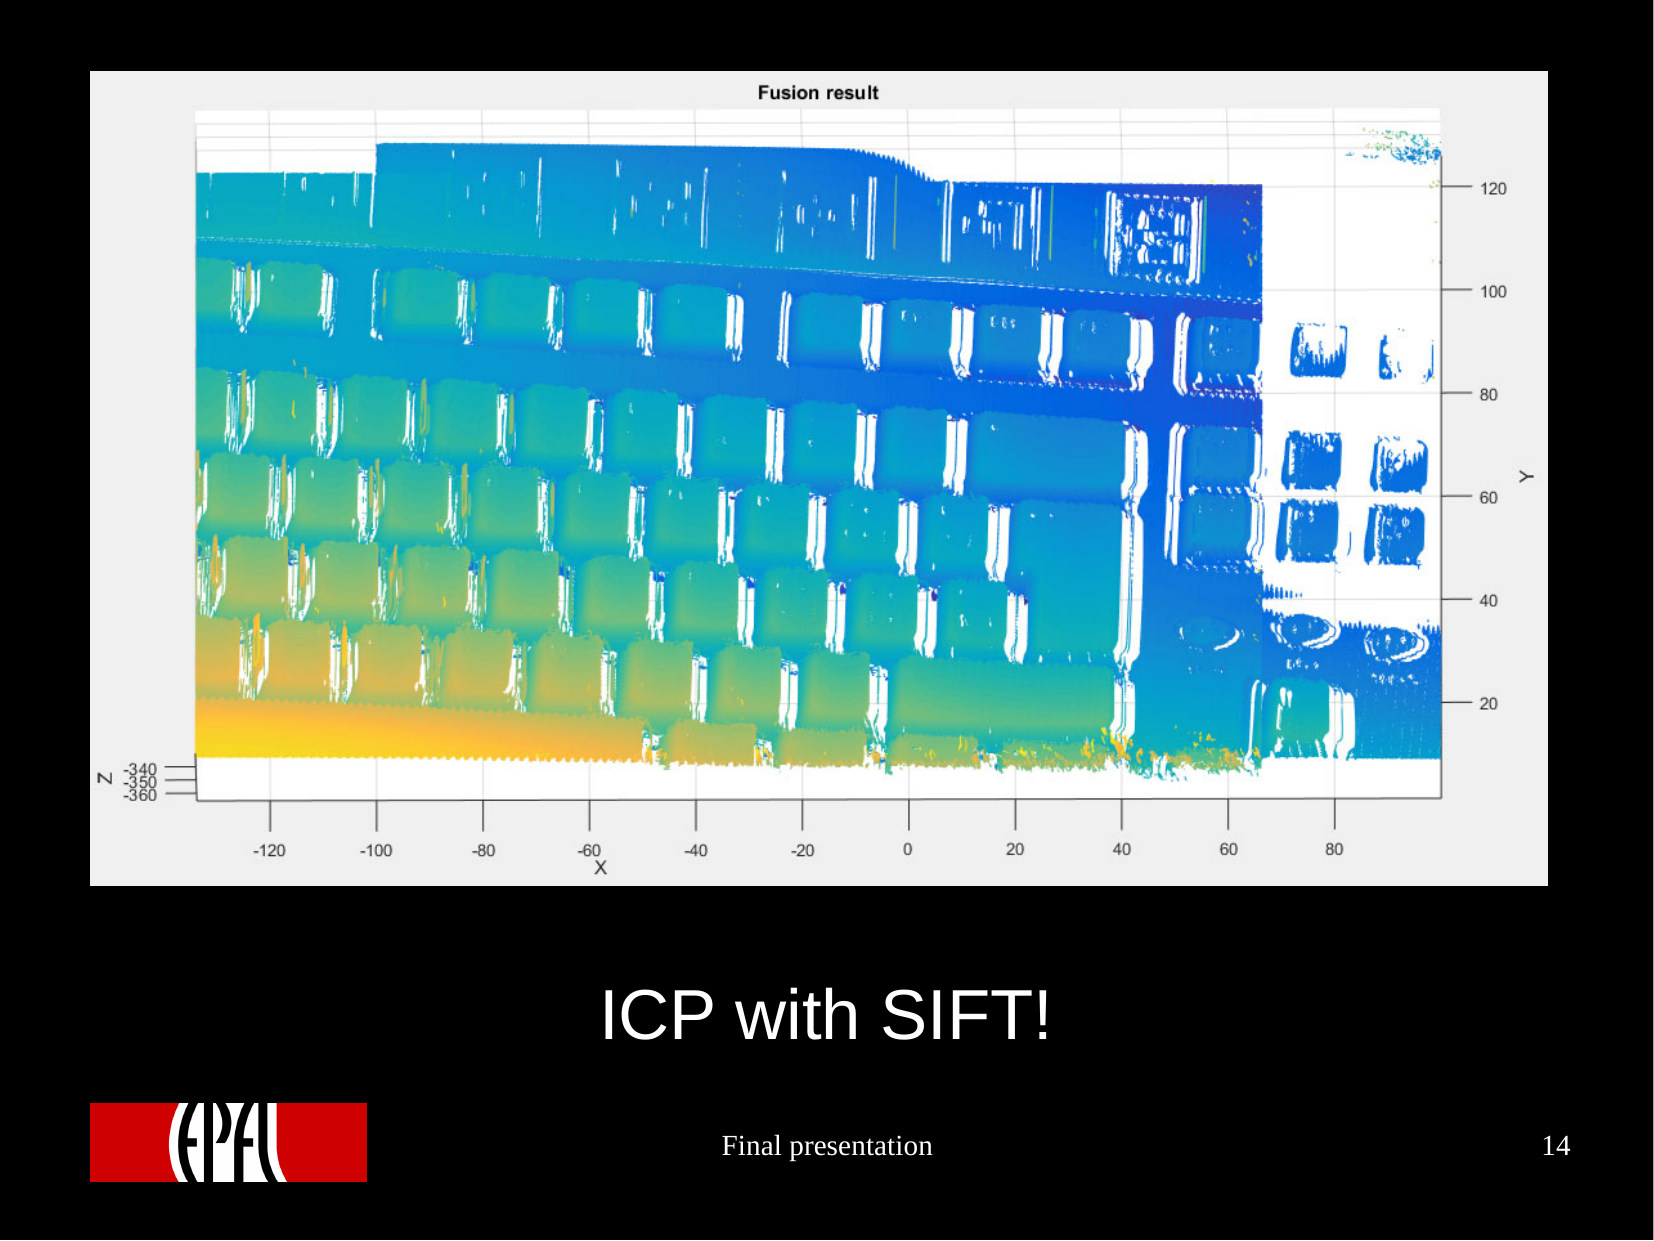

# ICP with SIFT!
Final presentation
14